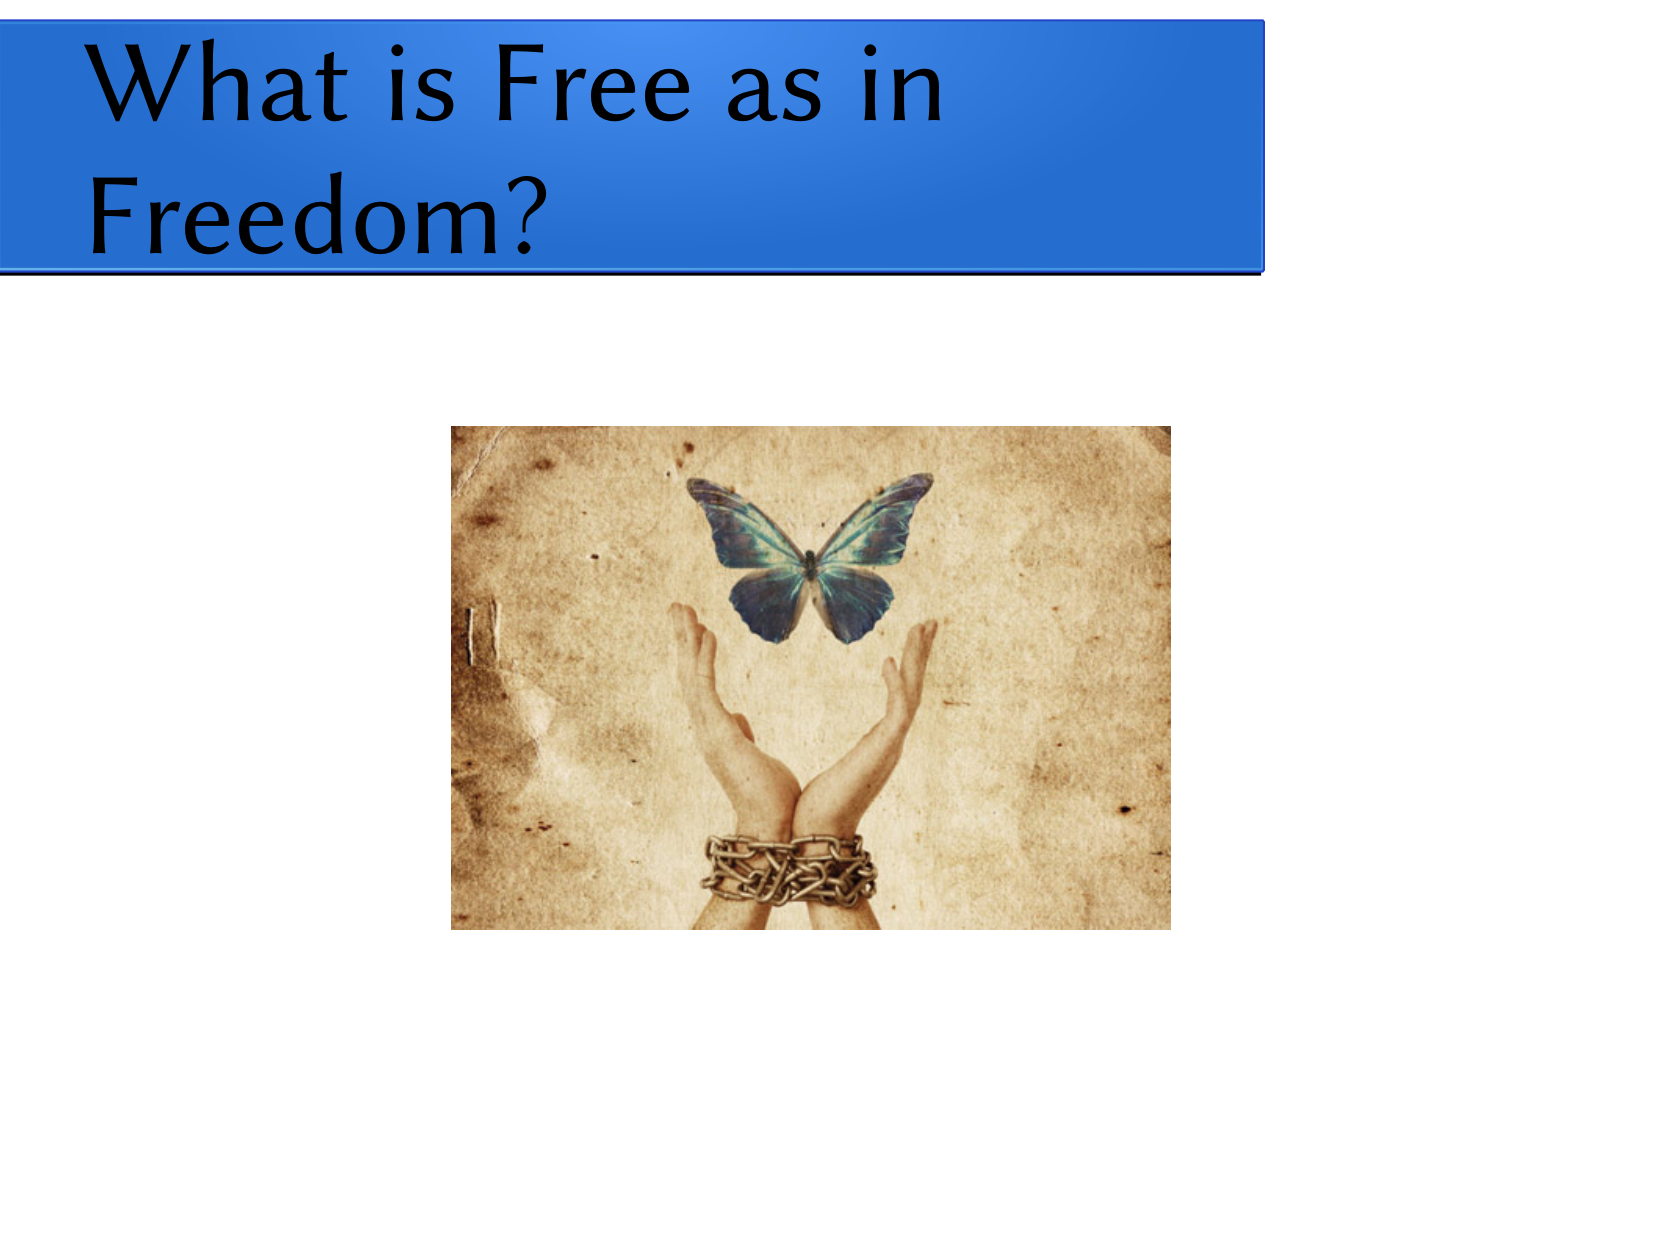

# What is Free as in Freedom?